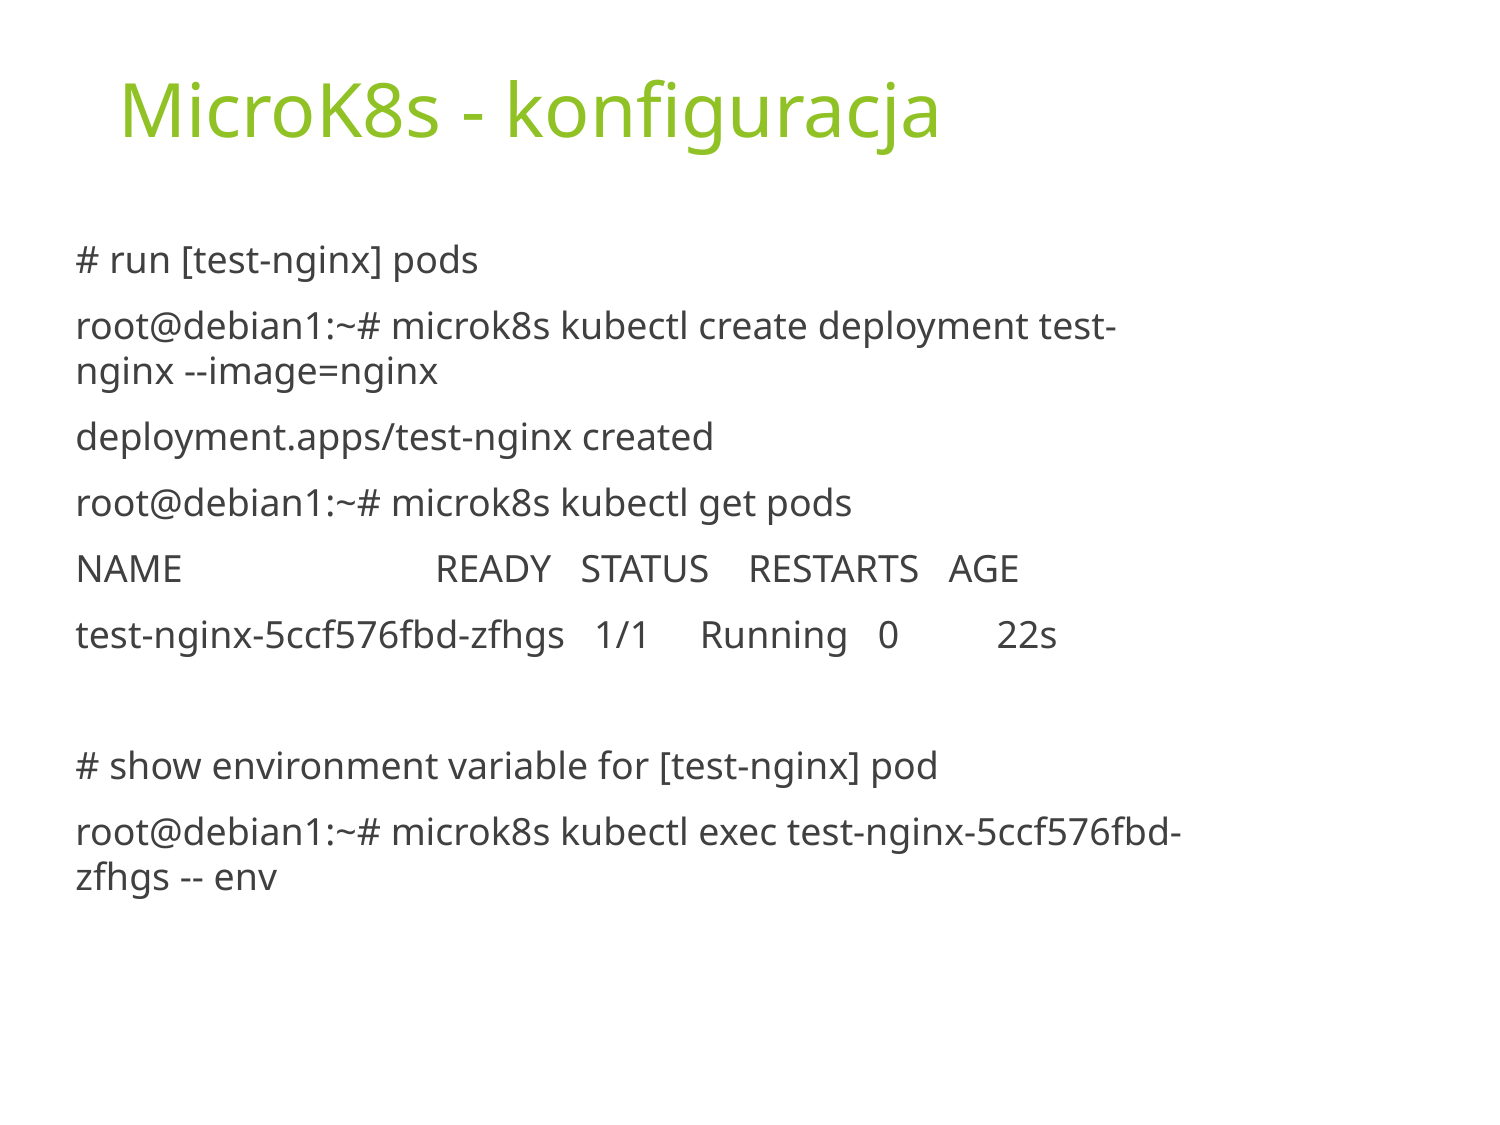

# MicroK8s - konfiguracja
# run [test-nginx] pods
root@debian1:~# microk8s kubectl create deployment test-nginx --image=nginx
deployment.apps/test-nginx created
root@debian1:~# microk8s kubectl get pods
NAME READY STATUS RESTARTS AGE
test-nginx-5ccf576fbd-zfhgs 1/1 Running 0 22s
# show environment variable for [test-nginx] pod
root@debian1:~# microk8s kubectl exec test-nginx-5ccf576fbd-zfhgs -- env